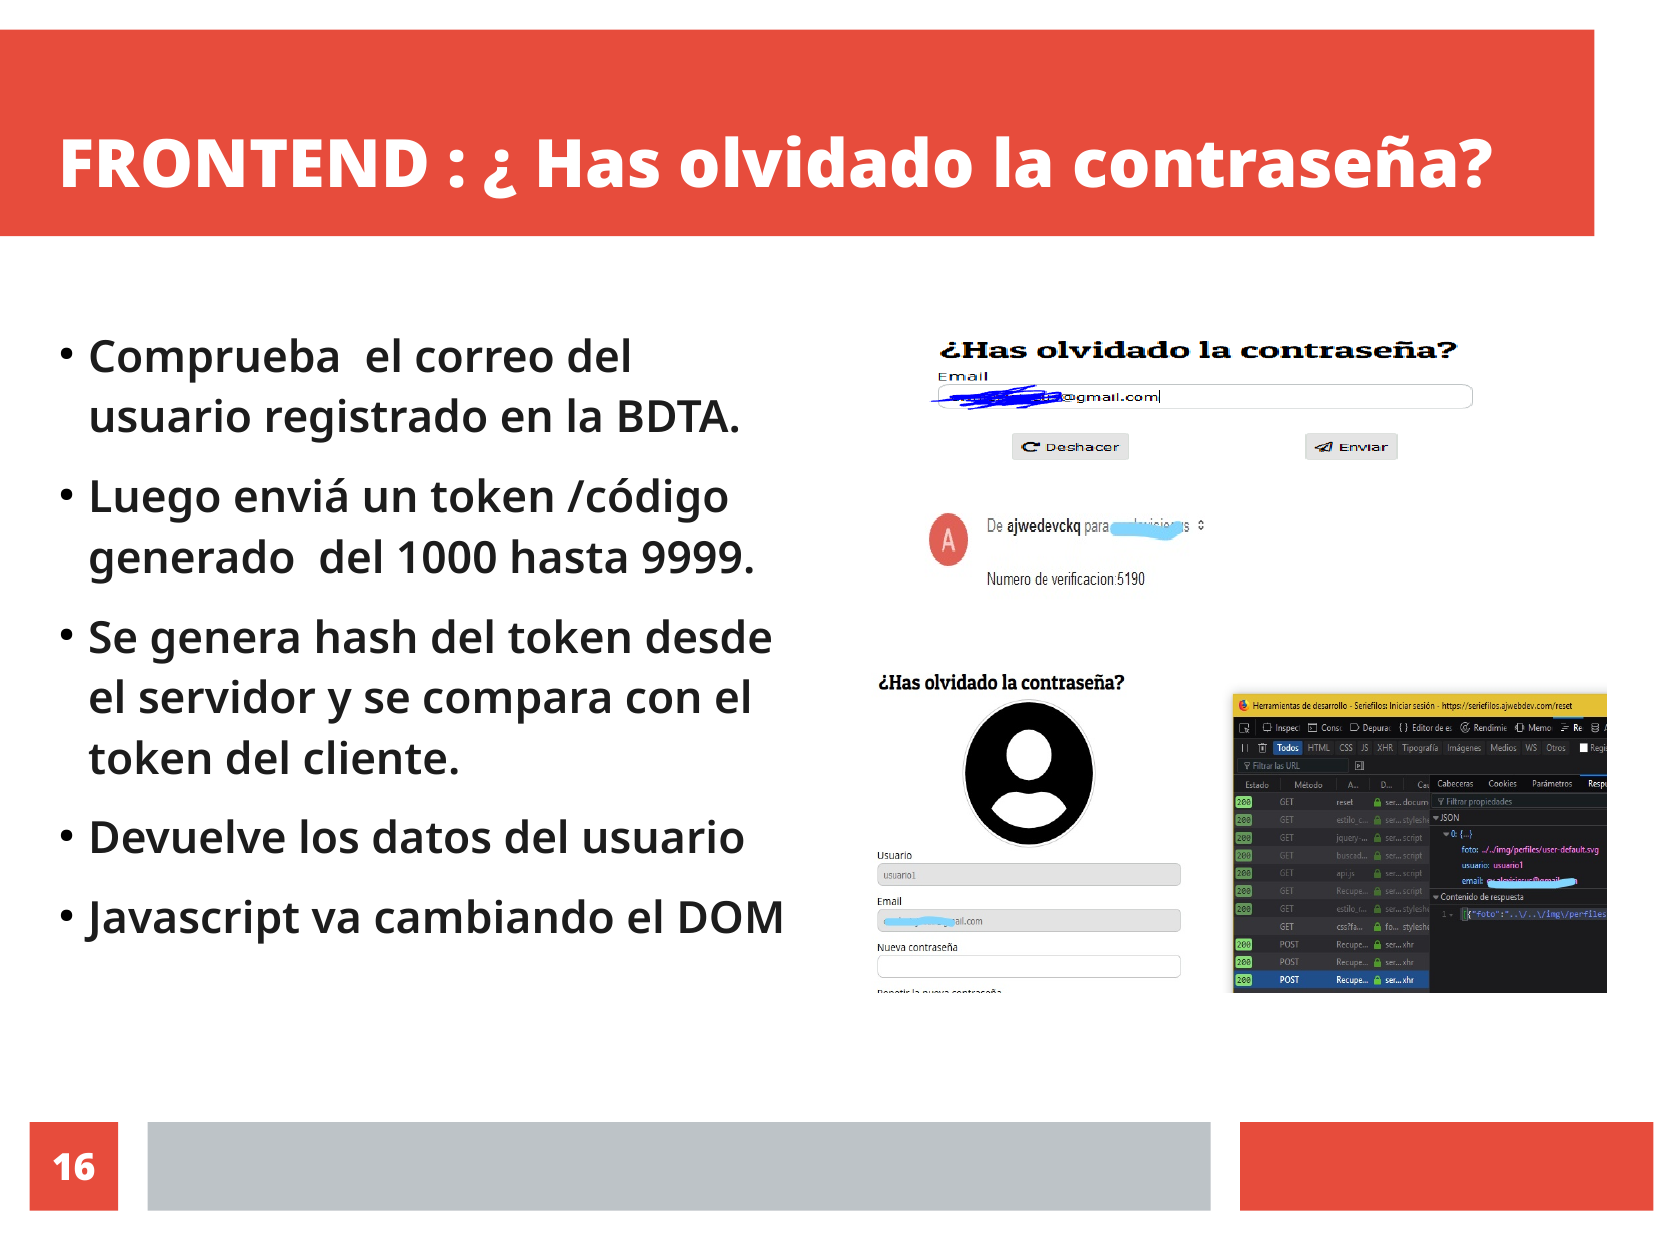

# FRONTEND : ¿ Has olvidado la contraseña?
Comprueba el correo del usuario registrado en la BDTA.
Luego enviá un token /código generado del 1000 hasta 9999.
Se genera hash del token desde el servidor y se compara con el token del cliente.
Devuelve los datos del usuario
Javascript va cambiando el DOM
16